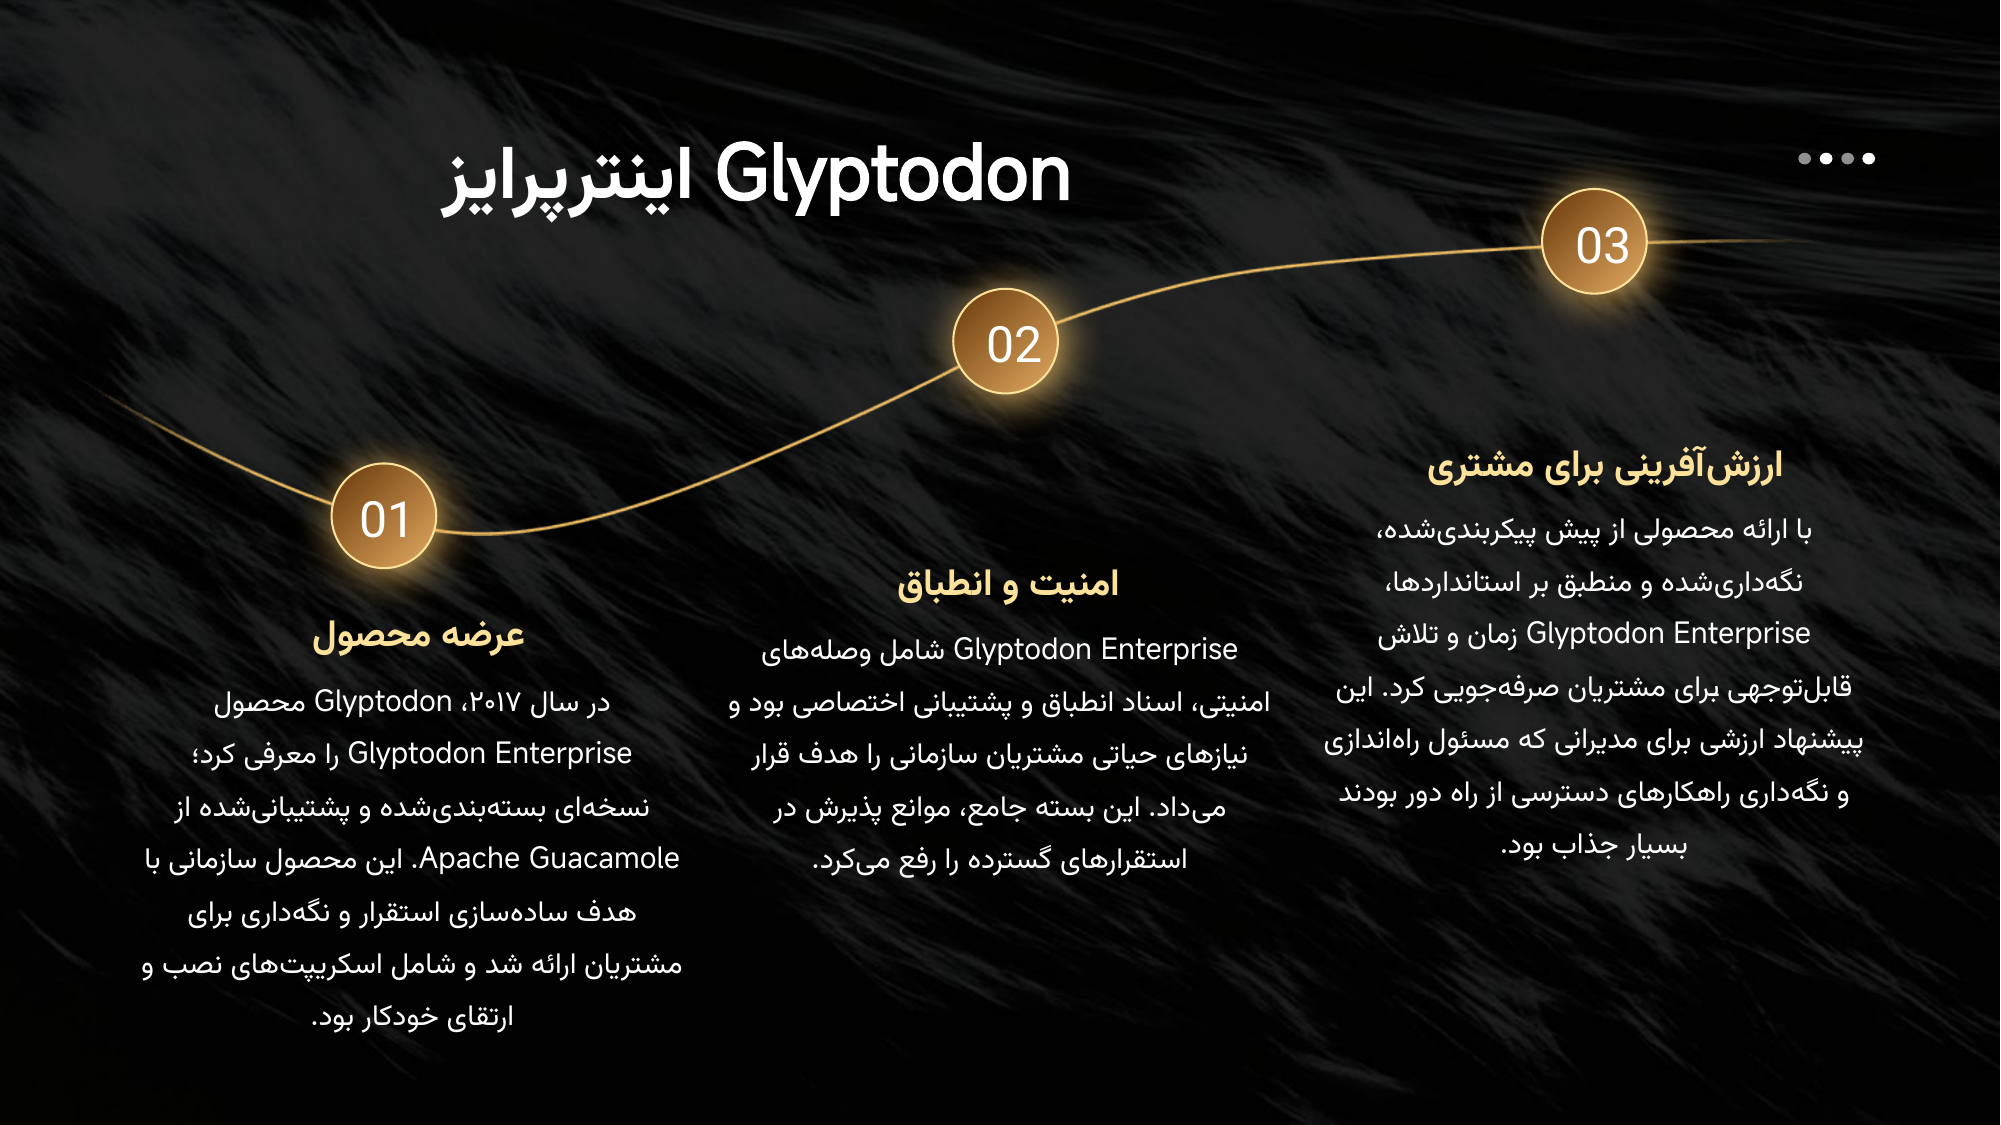

Glyptodon اینترپرایز
03
02
ارزش‌آفرینی برای مشتری
01
با ارائه محصولی از پیش پیکربندی‌شده، نگه‌داری‌شده و منطبق بر استانداردها، Glyptodon Enterprise زمان و تلاش قابل‌توجهی برای مشتریان صرفه‌جویی کرد. این پیشنهاد ارزشی برای مدیرانی که مسئول راه‌اندازی و نگه‌داری راهکارهای دسترسی از راه دور بودند بسیار جذاب بود.
امنیت و انطباق
Glyptodon Enterprise شامل وصله‌های امنیتی، اسناد انطباق و پشتیبانی اختصاصی بود و نیازهای حیاتی مشتریان سازمانی را هدف قرار می‌داد. این بسته جامع، موانع پذیرش در استقرارهای گسترده را رفع می‌کرد.
عرضه محصول
در سال ۲۰۱۷، Glyptodon محصول Glyptodon Enterprise را معرفی کرد؛ نسخه‌ای بسته‌بندی‌شده و پشتیبانی‌شده از Apache Guacamole. این محصول سازمانی با هدف ساده‌سازی استقرار و نگه‌داری برای مشتریان ارائه شد و شامل اسکریپت‌های نصب و ارتقای خودکار بود.